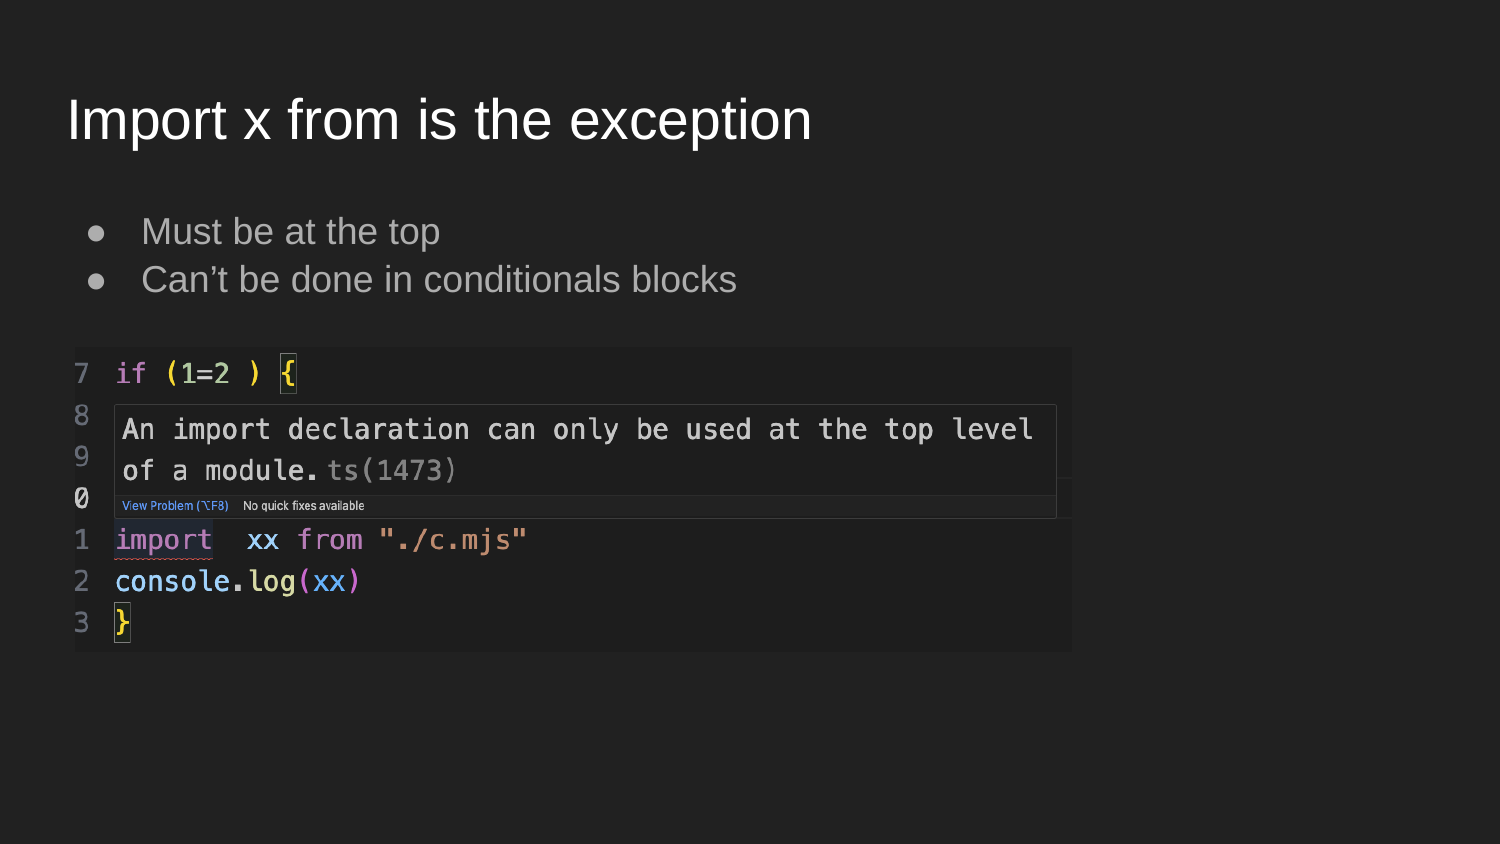

# Import x from is the exception
Must be at the top
Can’t be done in conditionals blocks